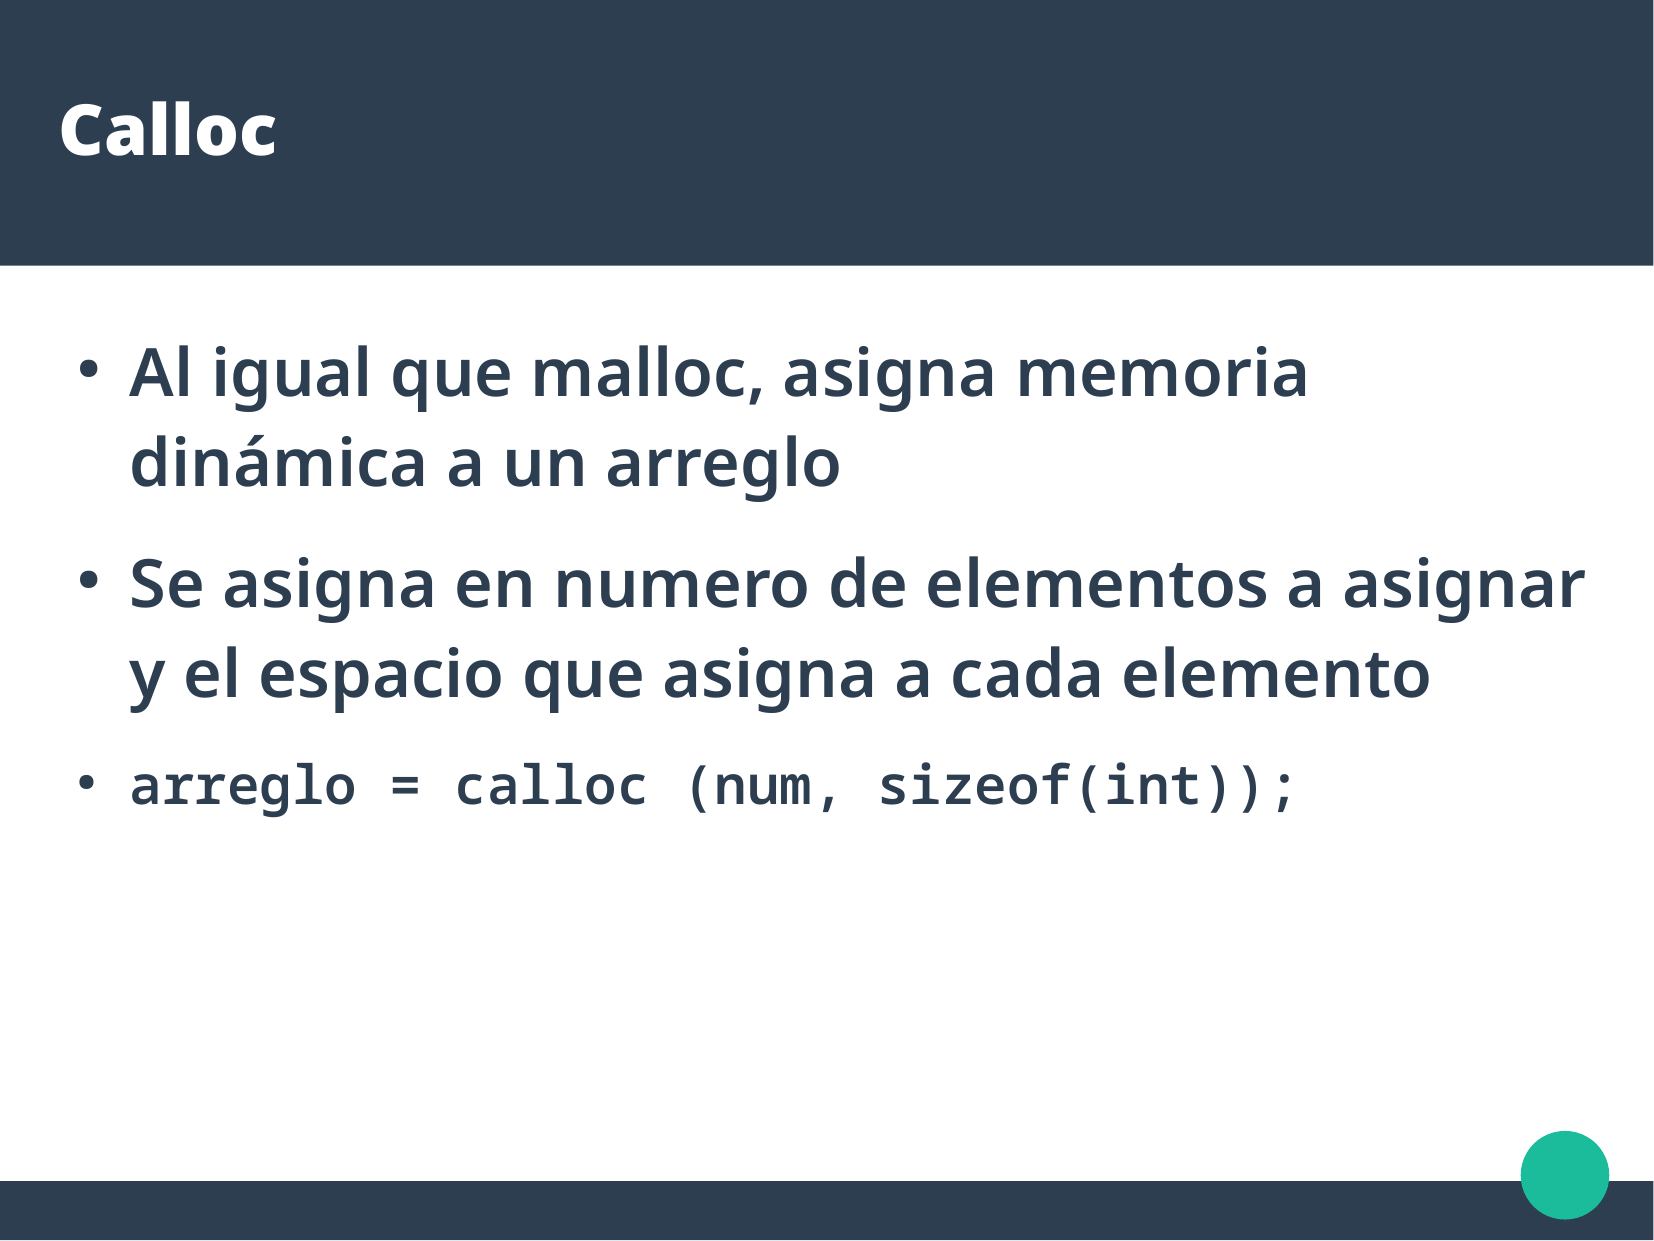

# Calloc
Al igual que malloc, asigna memoria dinámica a un arreglo
Se asigna en numero de elementos a asignar y el espacio que asigna a cada elemento
arreglo = calloc (num, sizeof(int));